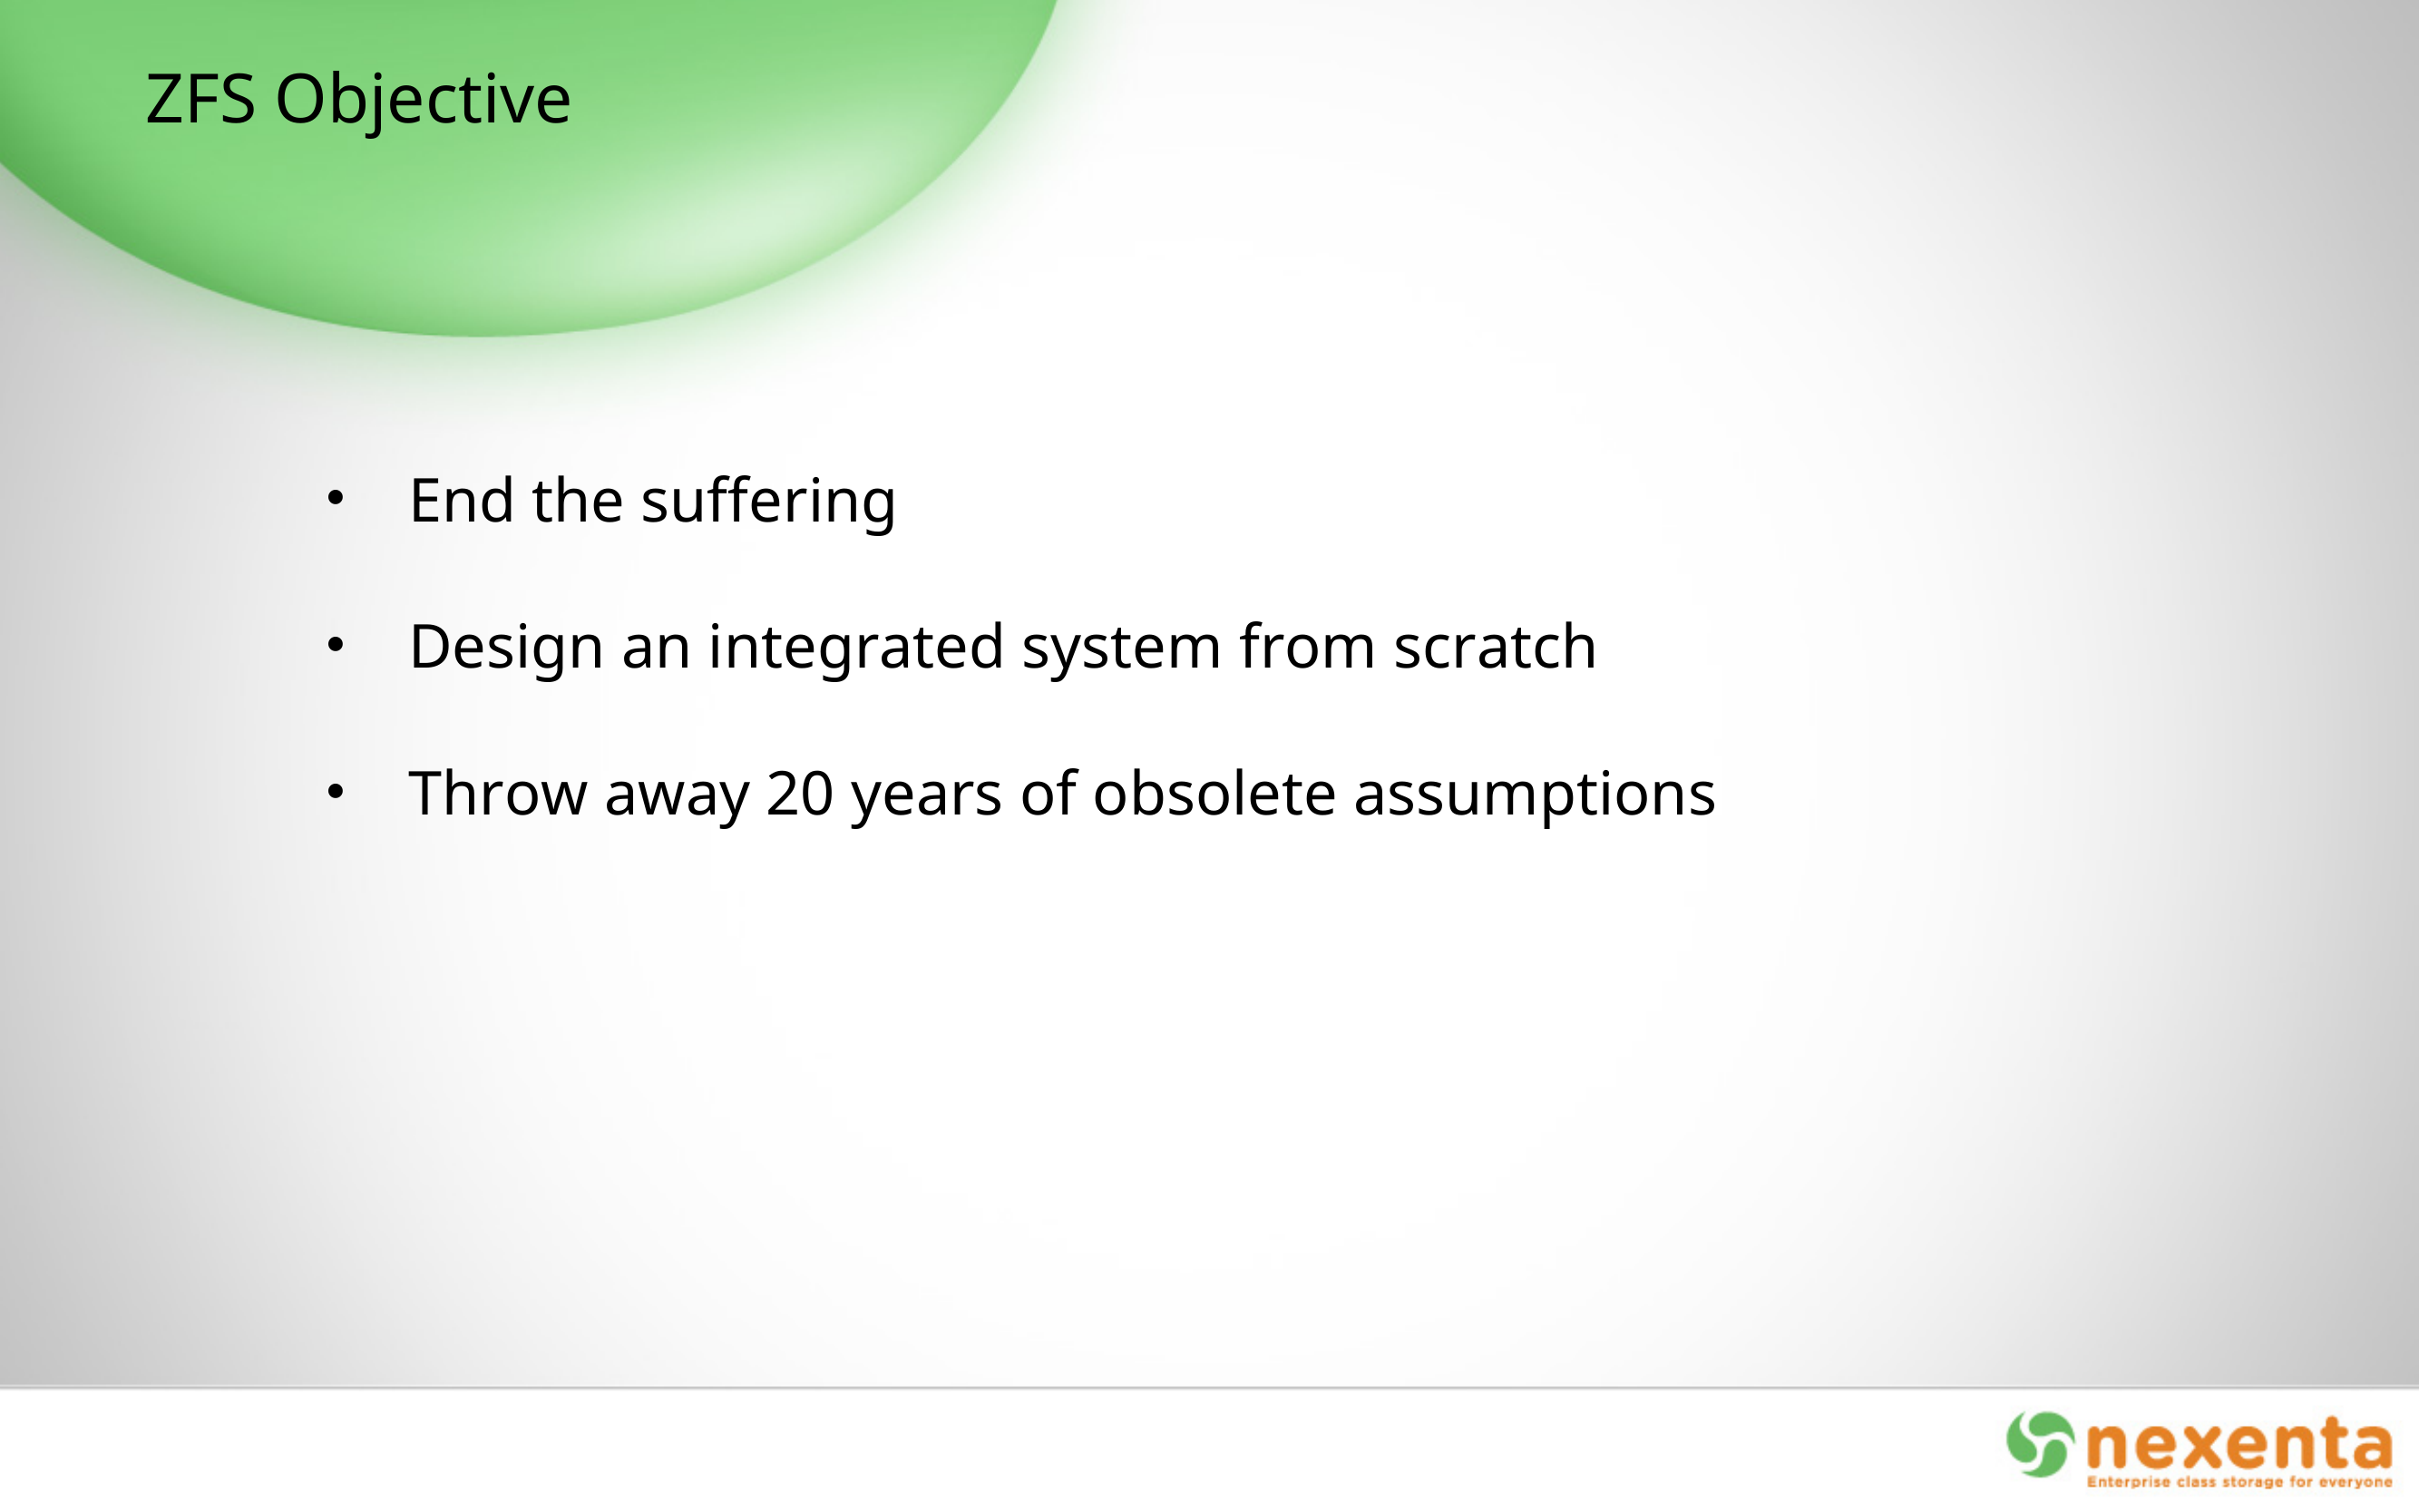

ZFS Objective
End the suffering
Design an integrated system from scratch
Throw away 20 years of obsolete assumptions